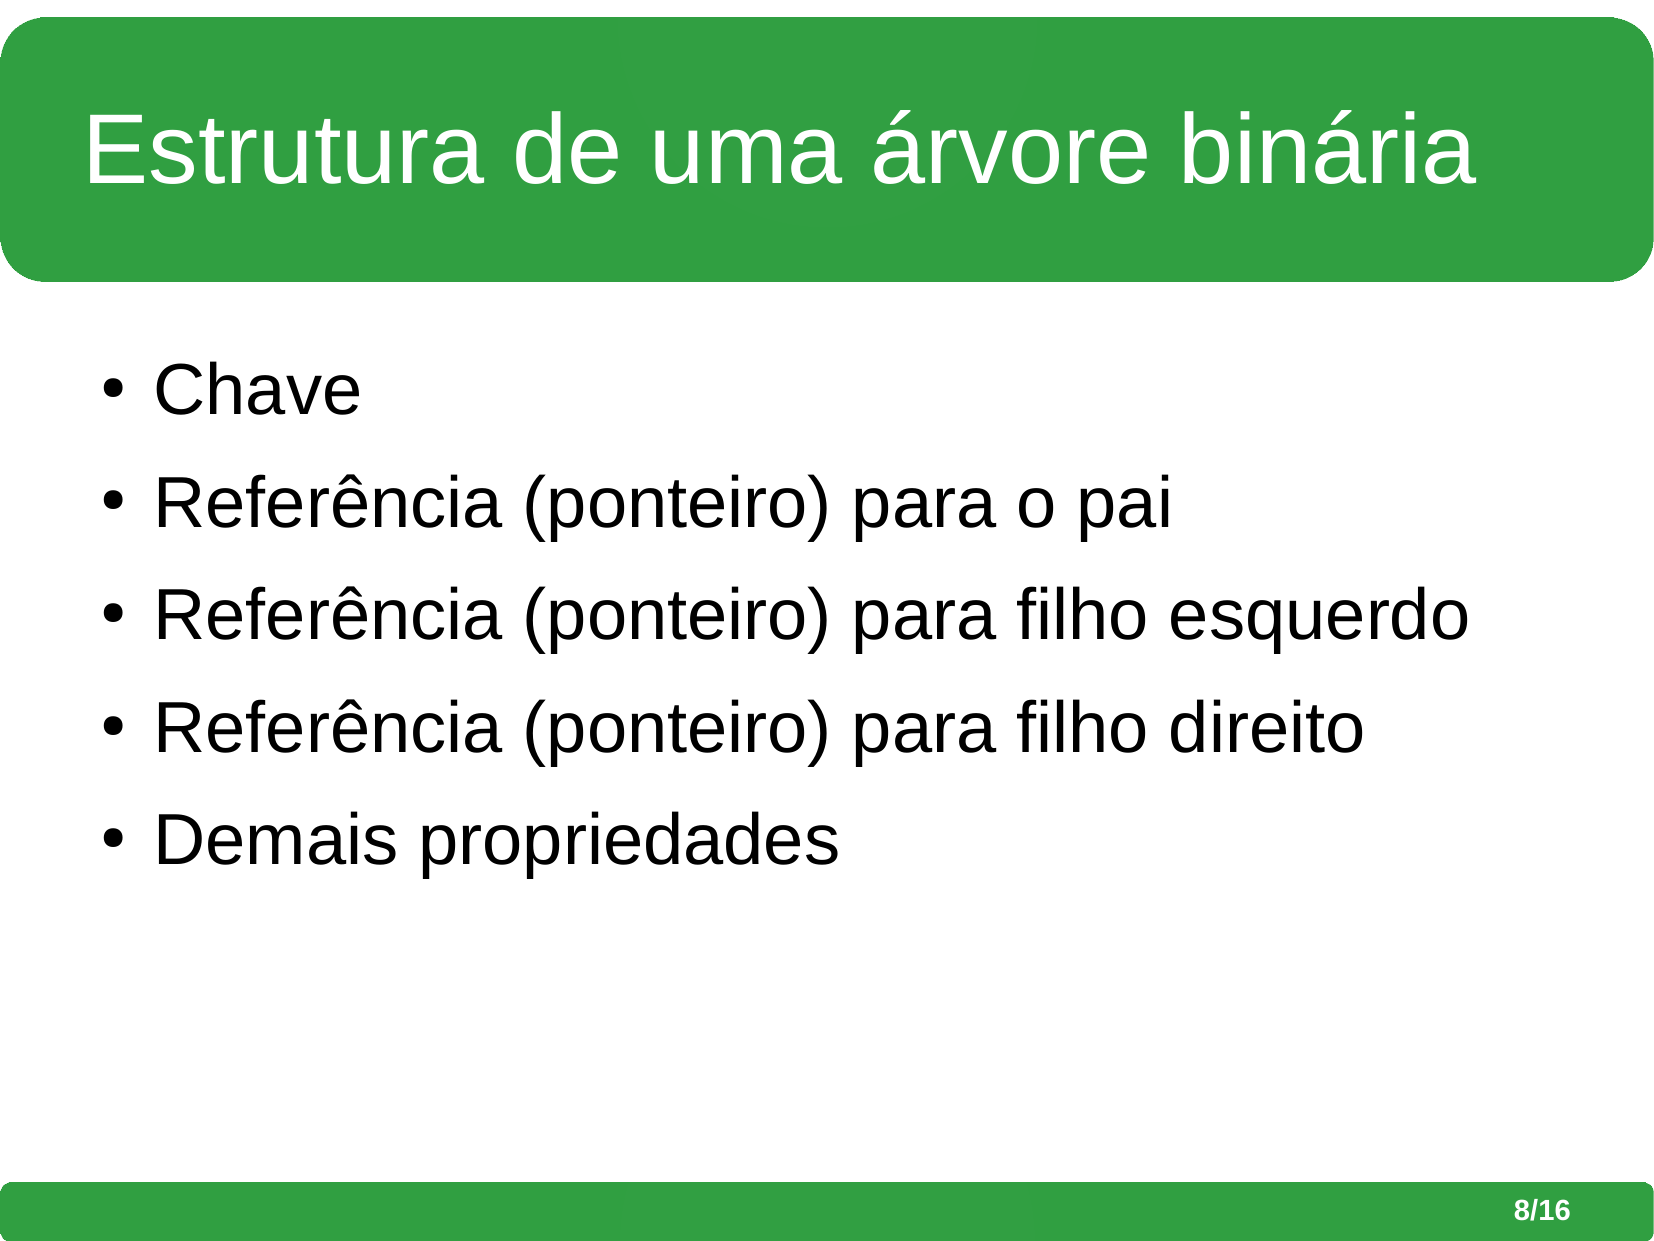

# Estrutura de uma árvore binária
Chave
Referência (ponteiro) para o pai
Referência (ponteiro) para filho esquerdo
Referência (ponteiro) para filho direito
Demais propriedades
8